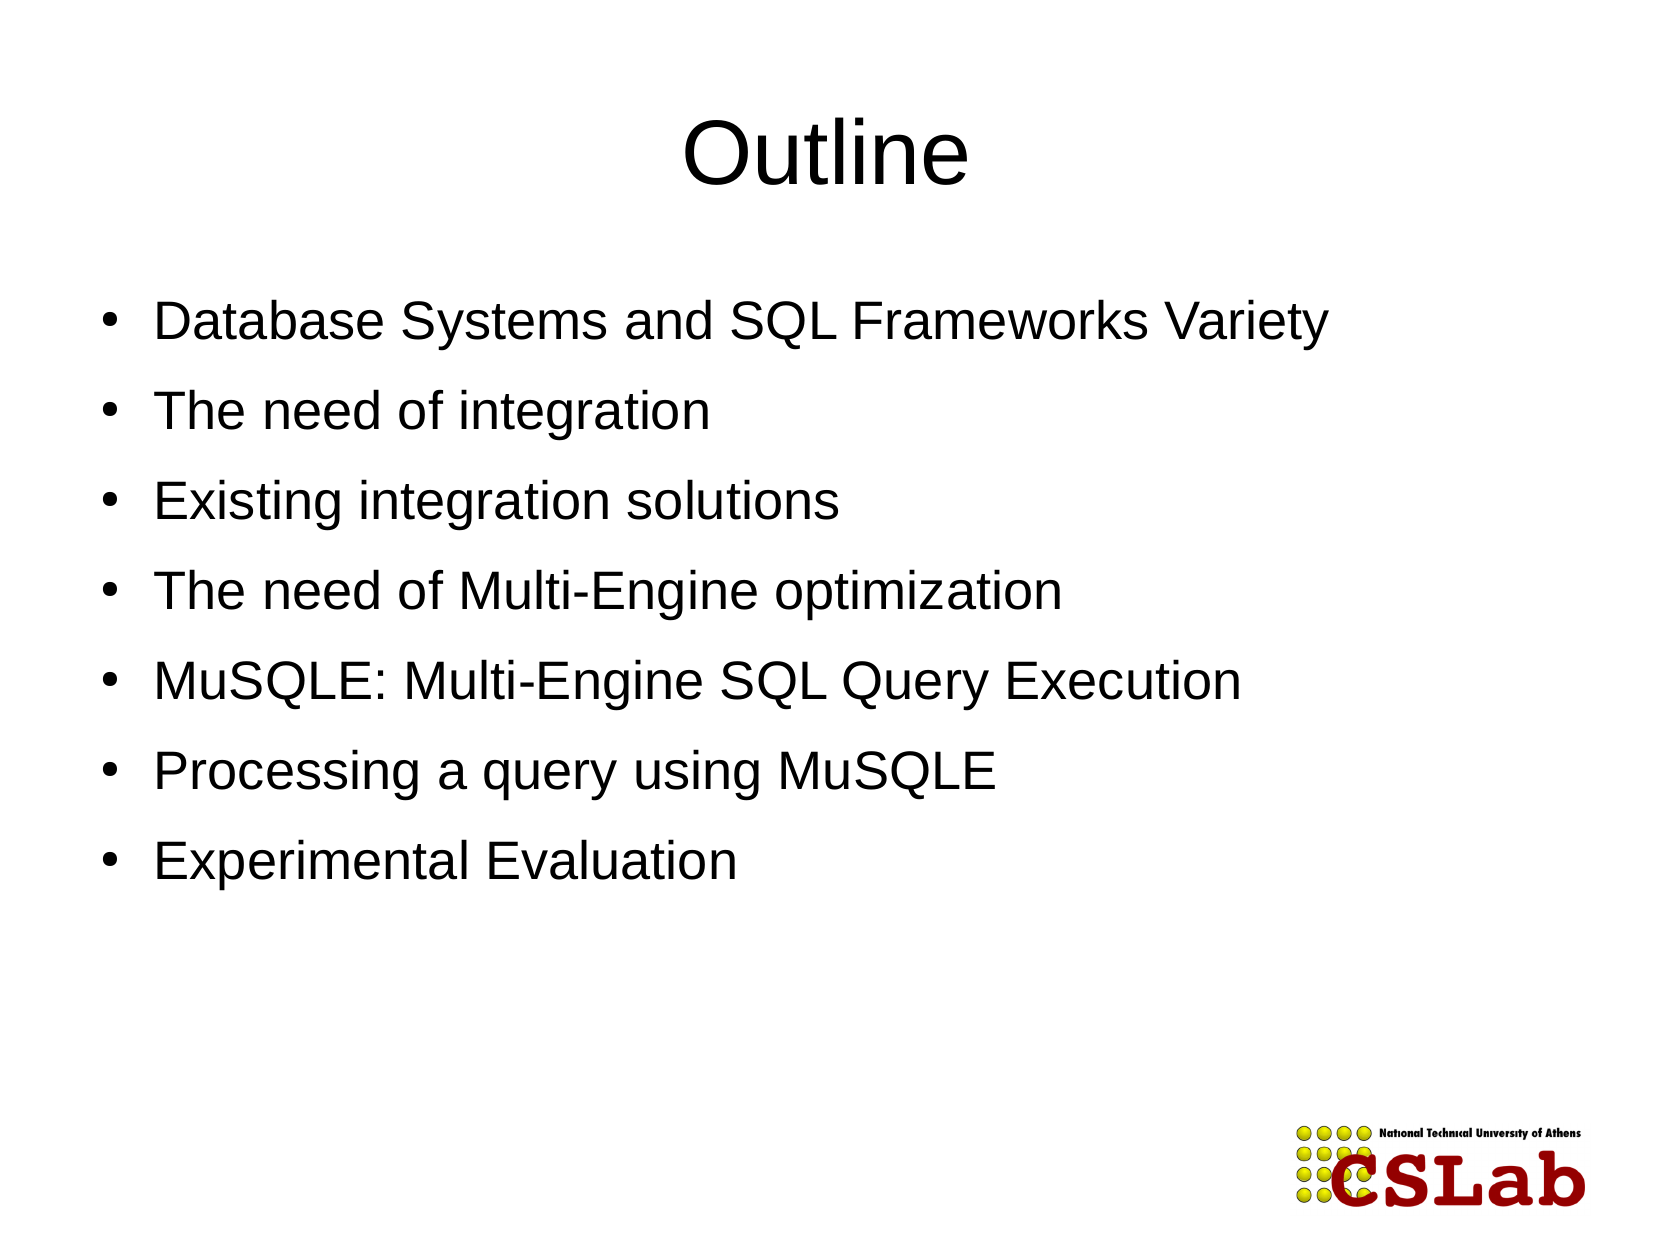

# Outline
Database Systems and SQL Frameworks Variety
The need of integration
Existing integration solutions
The need of Multi-Engine optimization
MuSQLE: Multi-Engine SQL Query Execution
Processing a query using MuSQLE
Experimental Evaluation